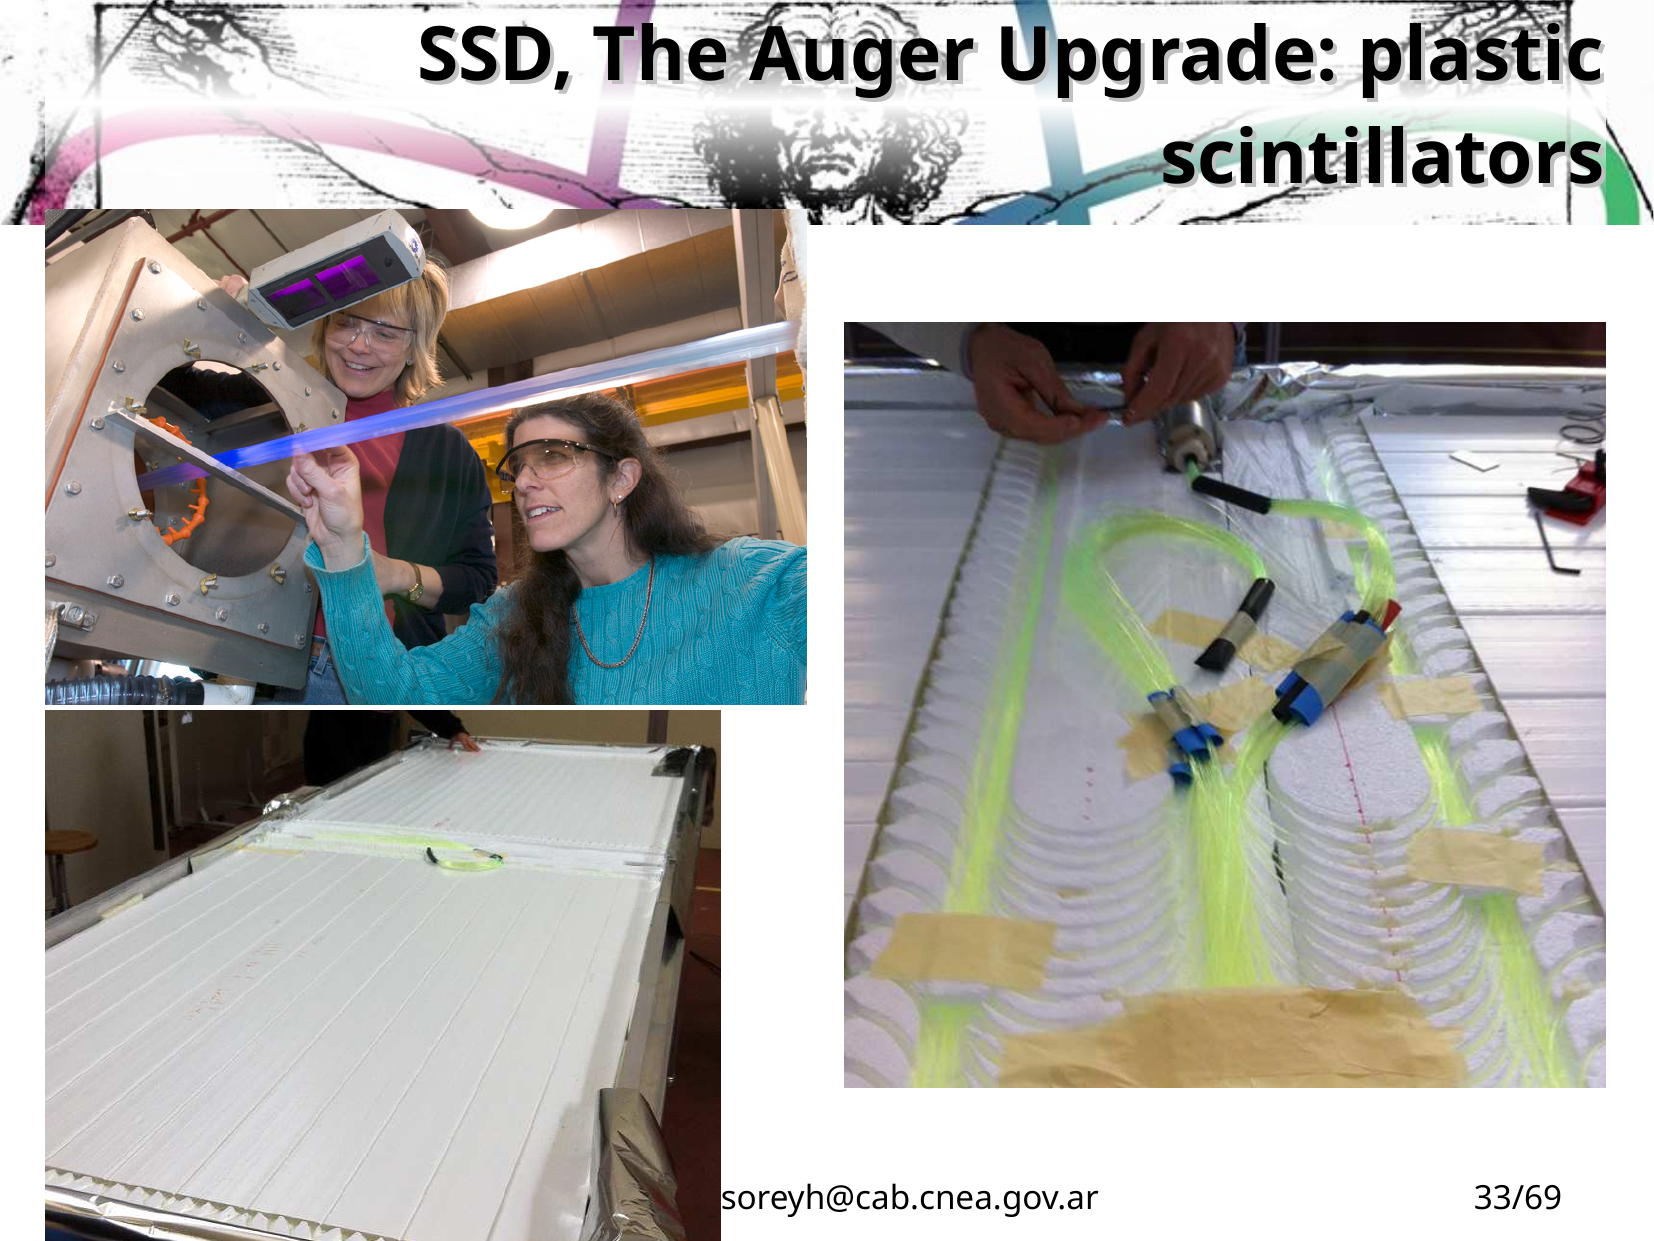

# SSD, The Auger Upgrade: plastic scintillators
24/Oct/2016
H. Asorey - asoreyh@cab.cnea.gov.ar
33